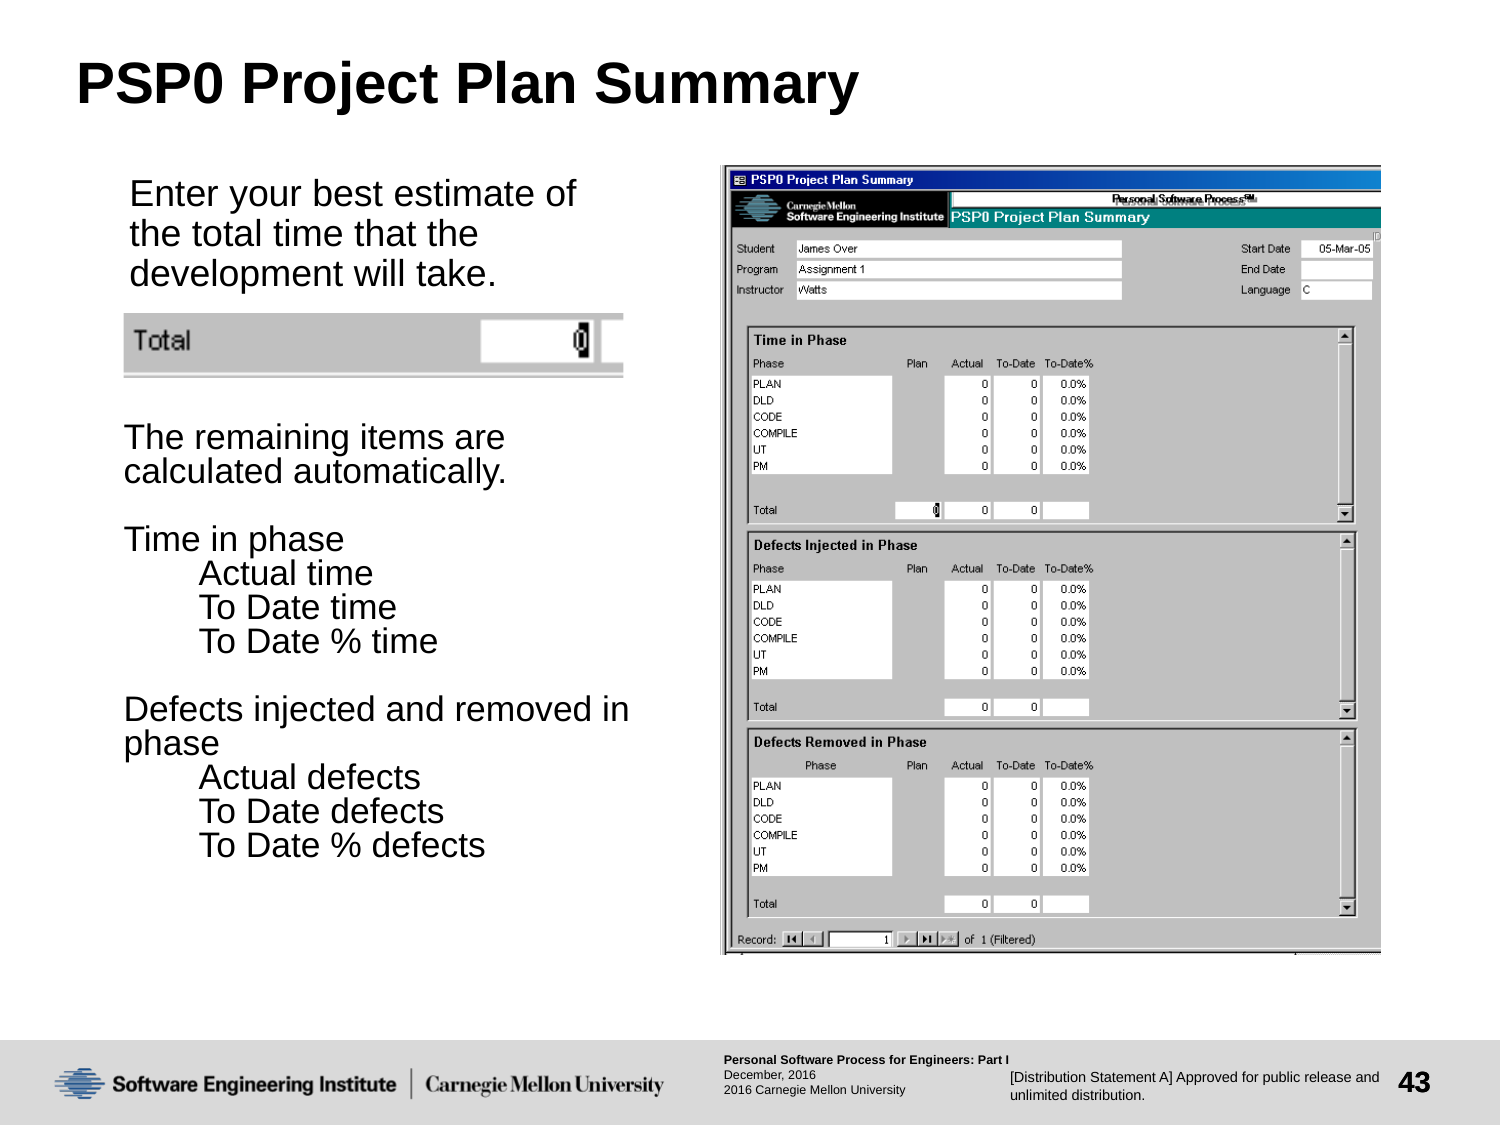

# PSP0 Project Plan Summary
Enter your best estimate of the total time that the development will take.
The remaining items are calculated automatically.
Time in phase
Actual time
To Date time
To Date % time
Defects injected and removed in phase
Actual defects
To Date defects
To Date % defects